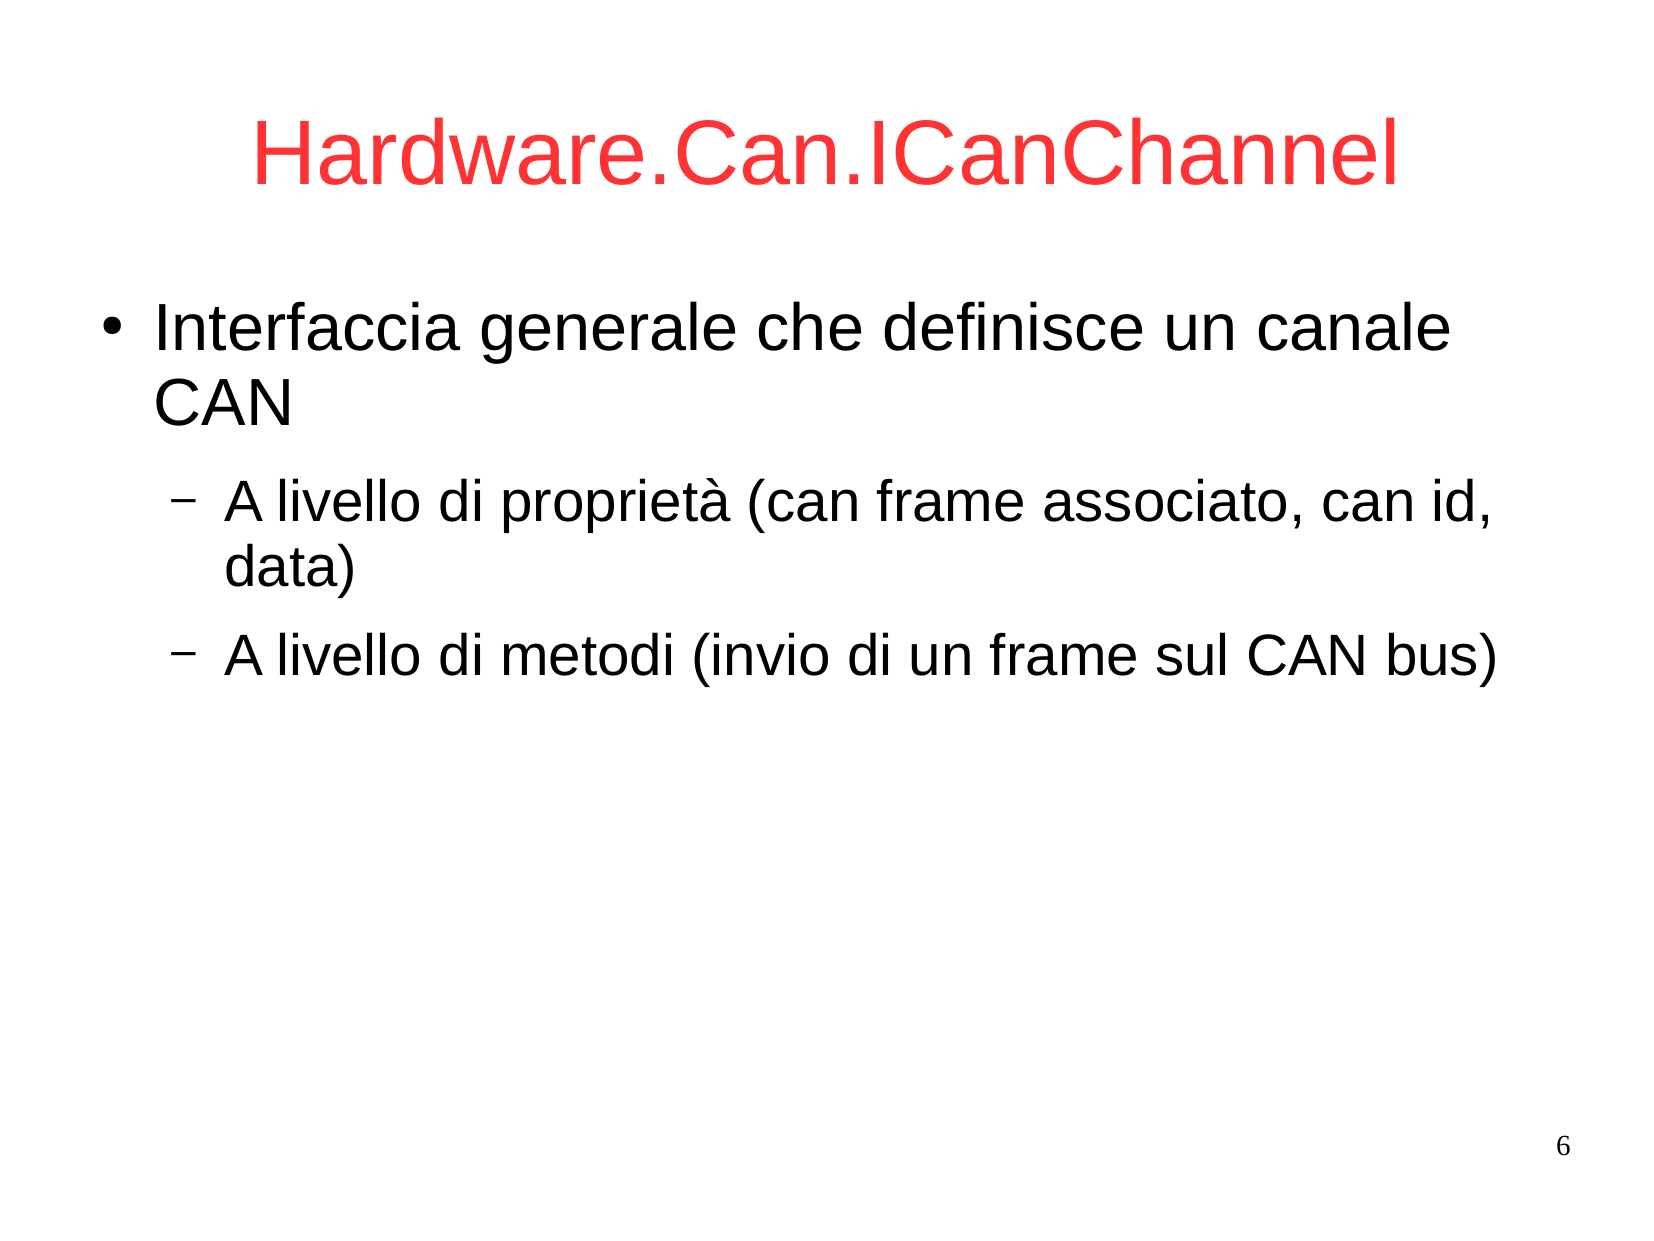

# Hardware.Can.ICanChannel
Interfaccia generale che definisce un canale CAN
A livello di proprietà (can frame associato, can id, data)
A livello di metodi (invio di un frame sul CAN bus)
6